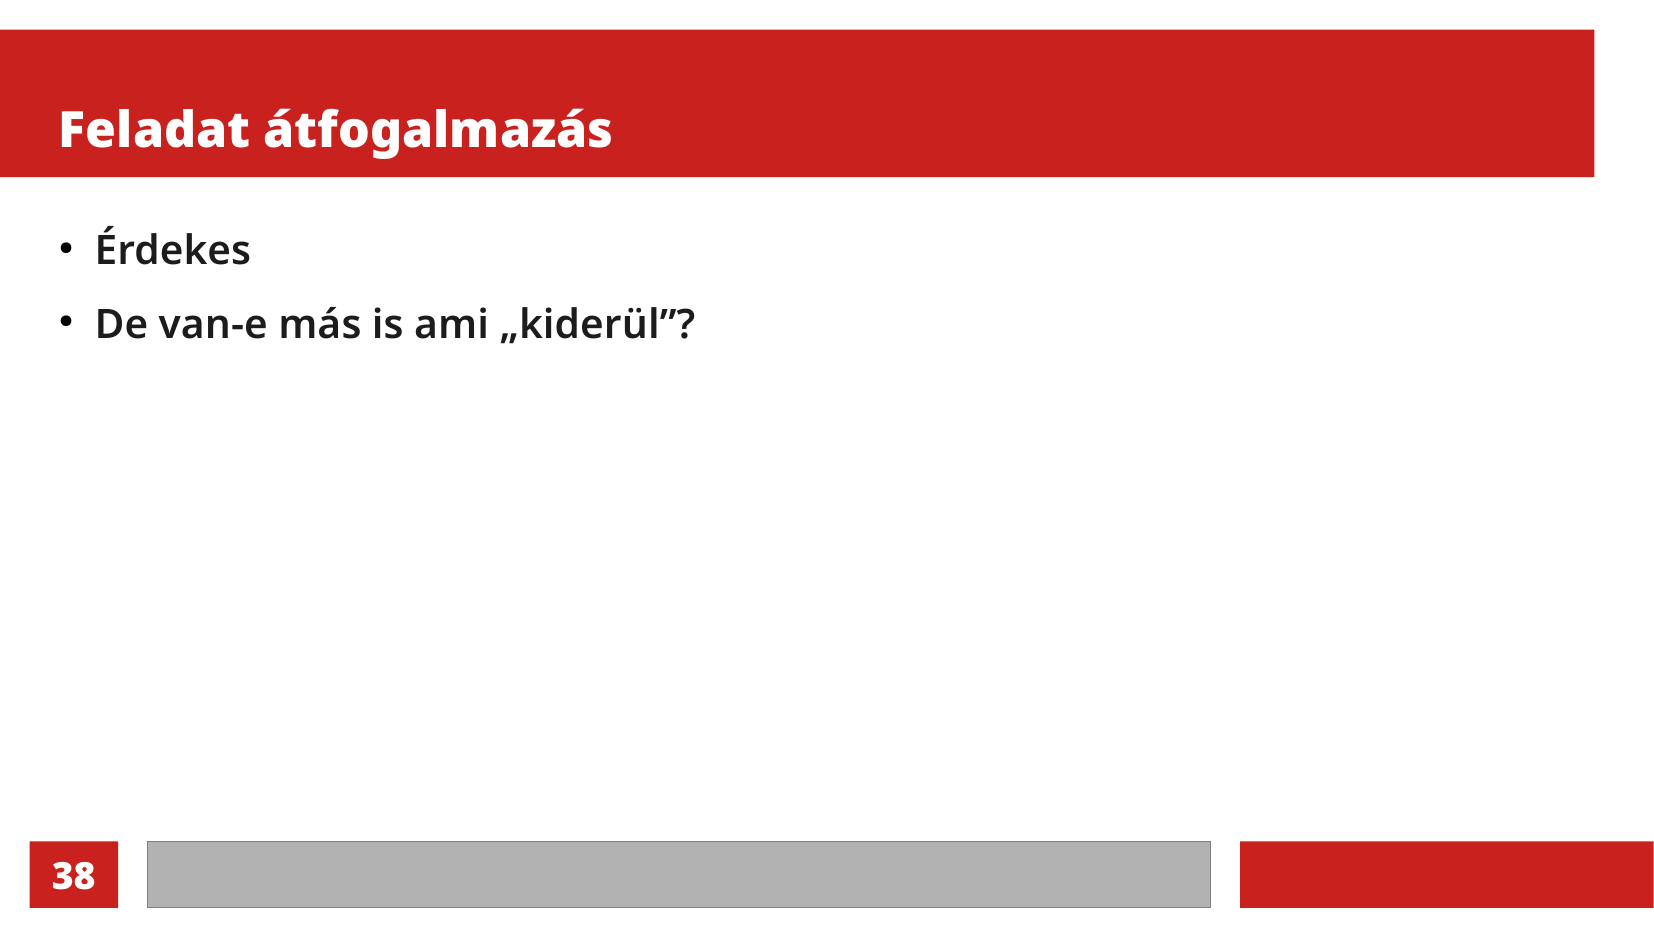

# Feladat átfogalmazás
Érdekes
De van-e más is ami „kiderül”?
38